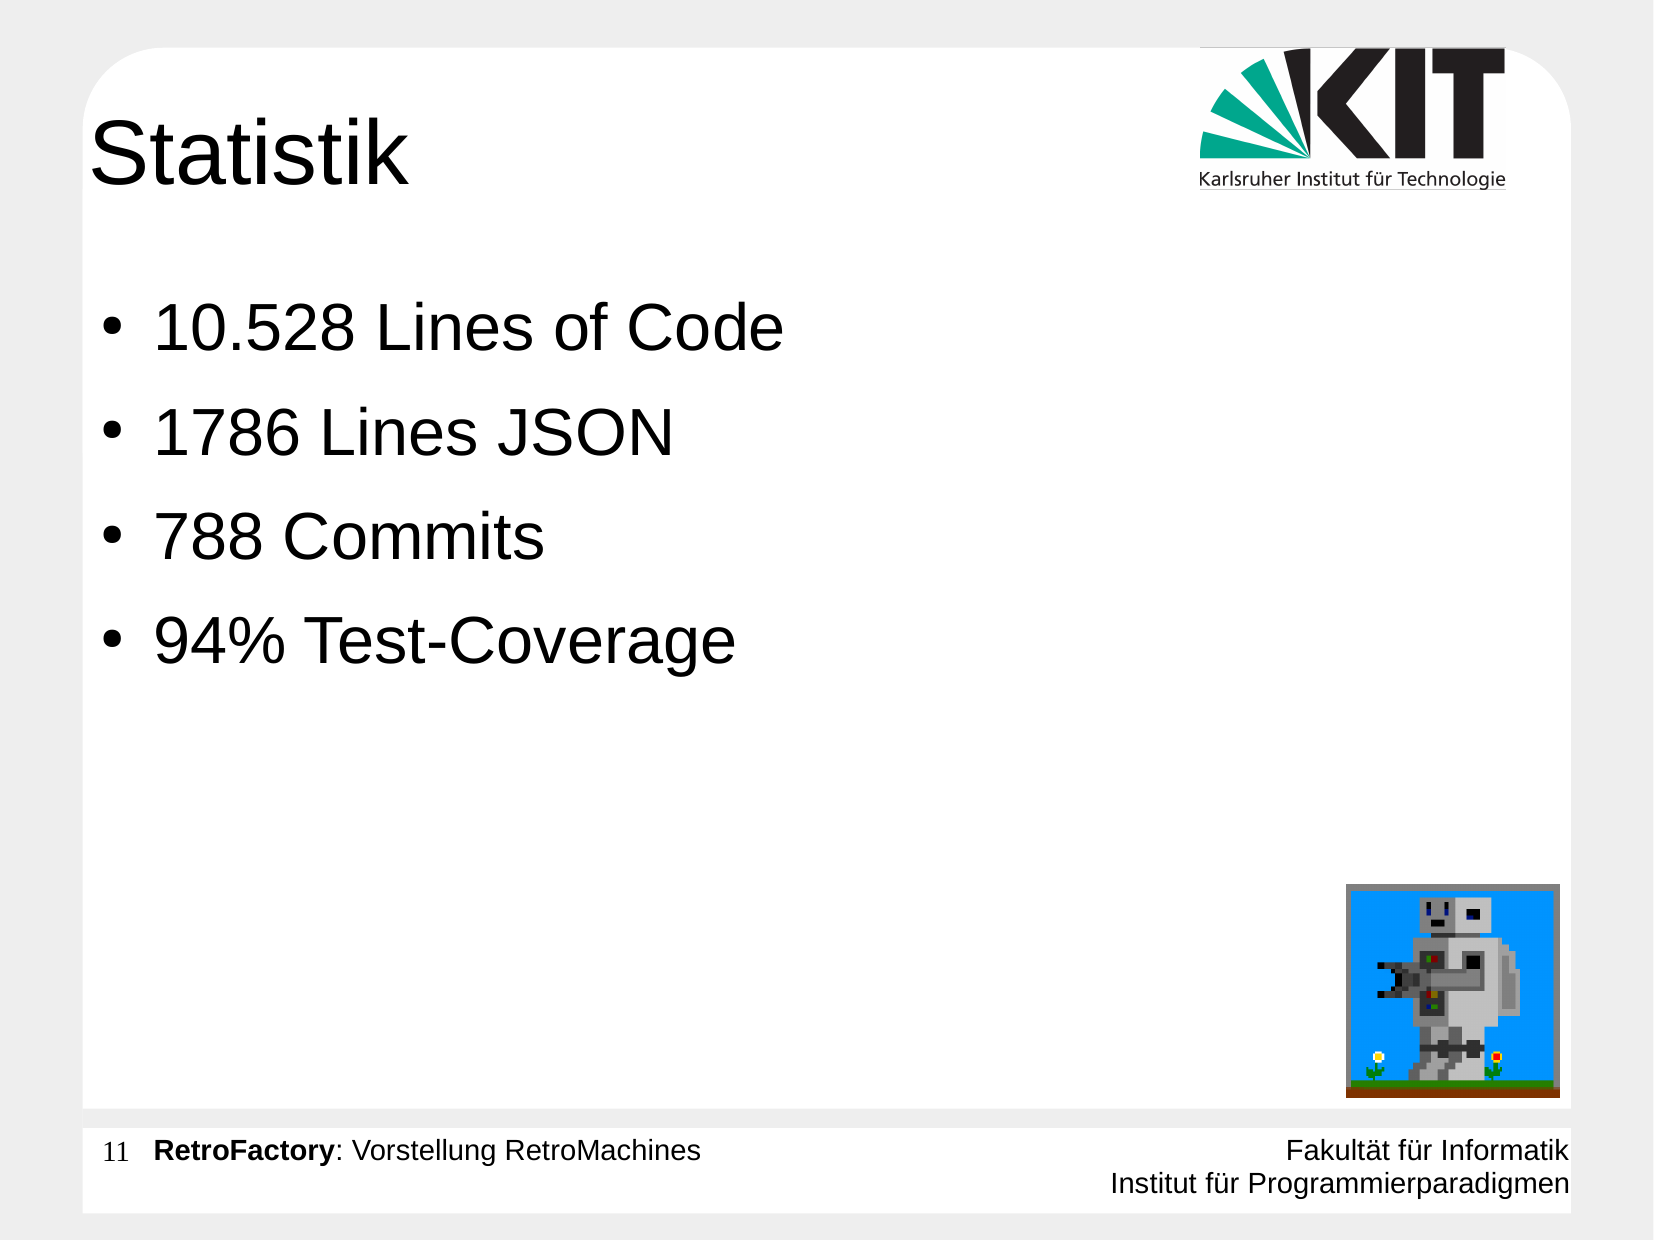

# Statistik
10.528 Lines of Code
1786 Lines JSON
788 Commits
94% Test-Coverage
11